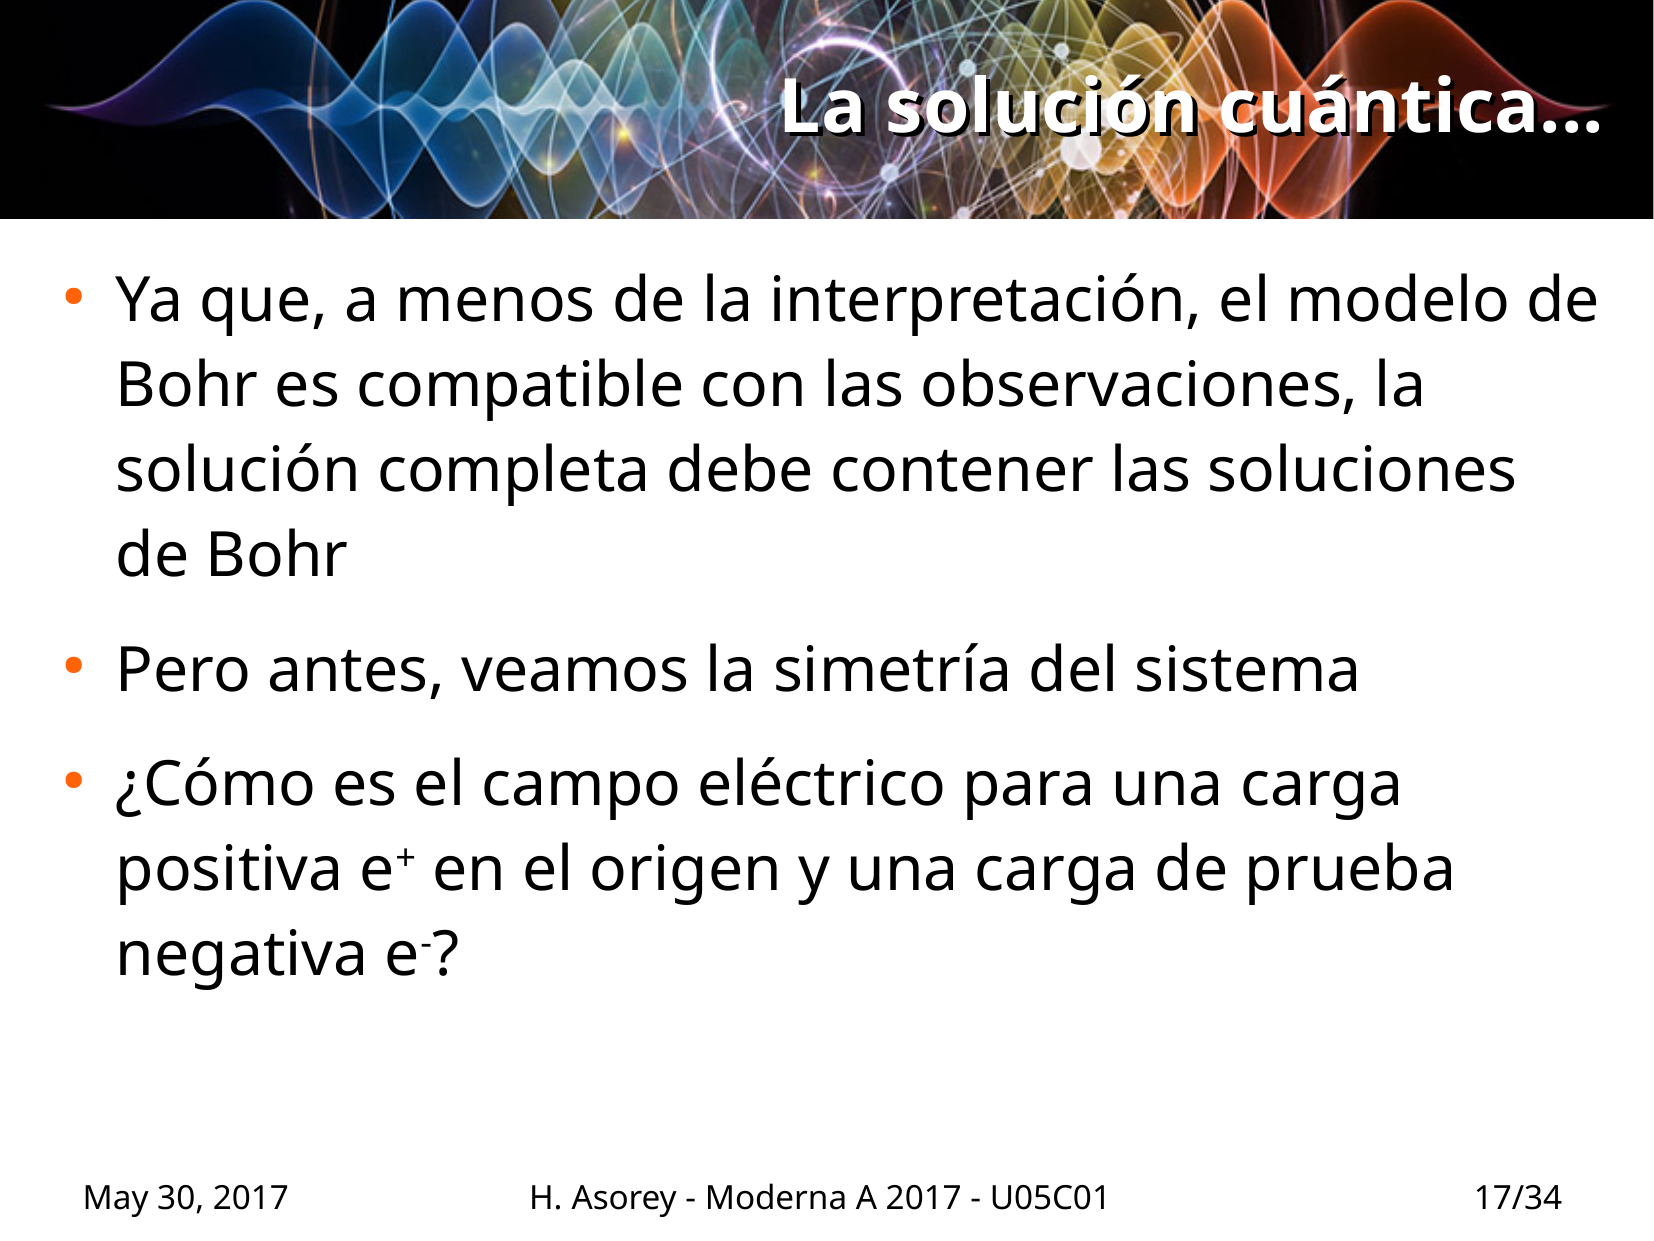

# La solución cuántica...
Ya que, a menos de la interpretación, el modelo de Bohr es compatible con las observaciones, la solución completa debe contener las soluciones de Bohr
Pero antes, veamos la simetría del sistema
¿Cómo es el campo eléctrico para una carga positiva e+ en el origen y una carga de prueba negativa e-?
May 30, 2017
H. Asorey - Moderna A 2017 - U05C01
17